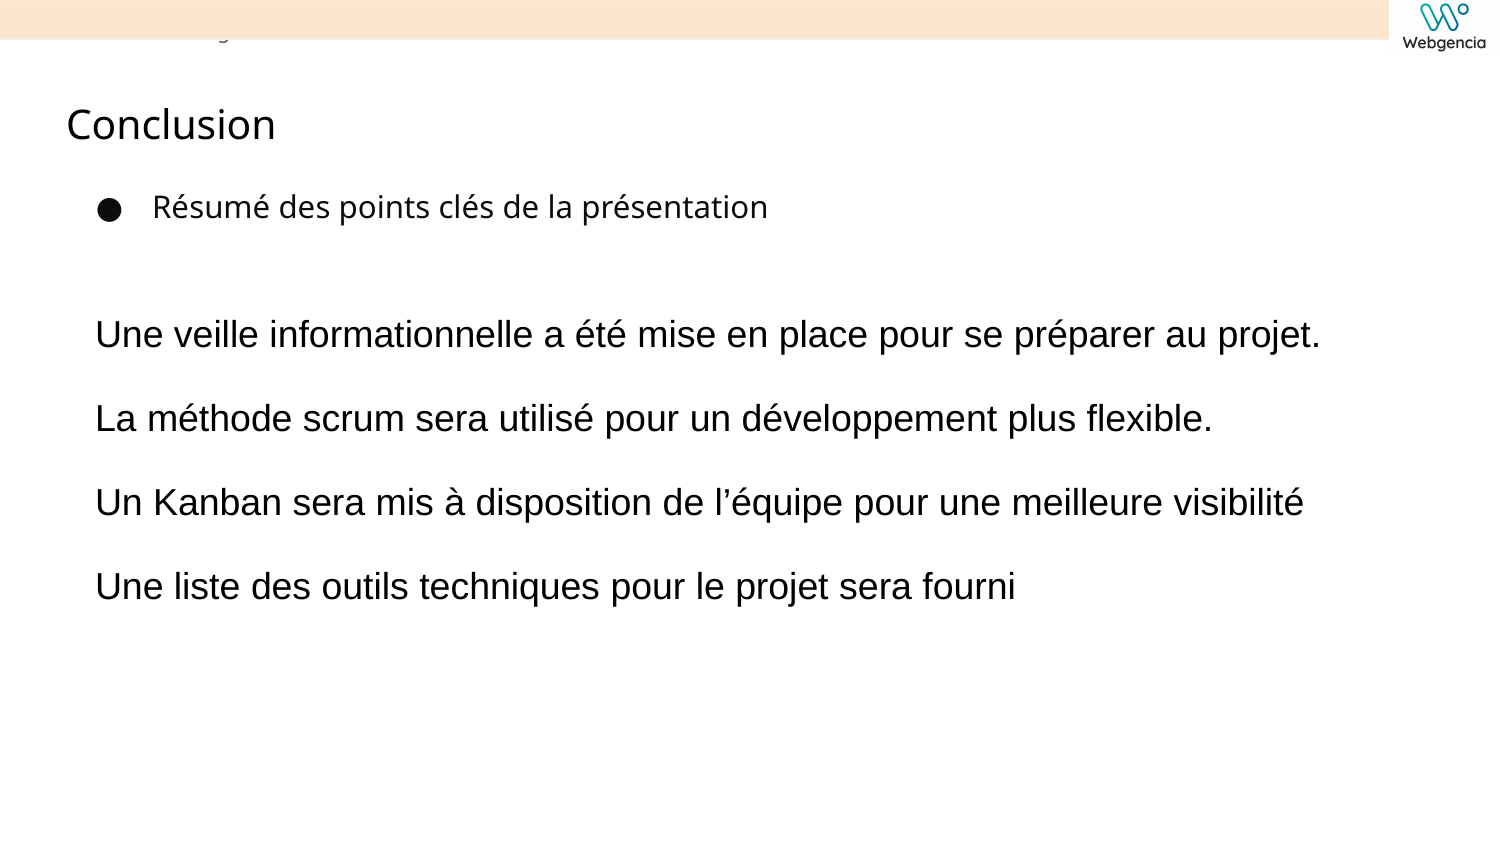

Présentation de l’usage du no-code
# Conclusion
Résumé des points clés de la présentation
Une veille informationnelle a été mise en place pour se préparer au projet.
La méthode scrum sera utilisé pour un développement plus flexible.
Un Kanban sera mis à disposition de l’équipe pour une meilleure visibilité
Une liste des outils techniques pour le projet sera fourni